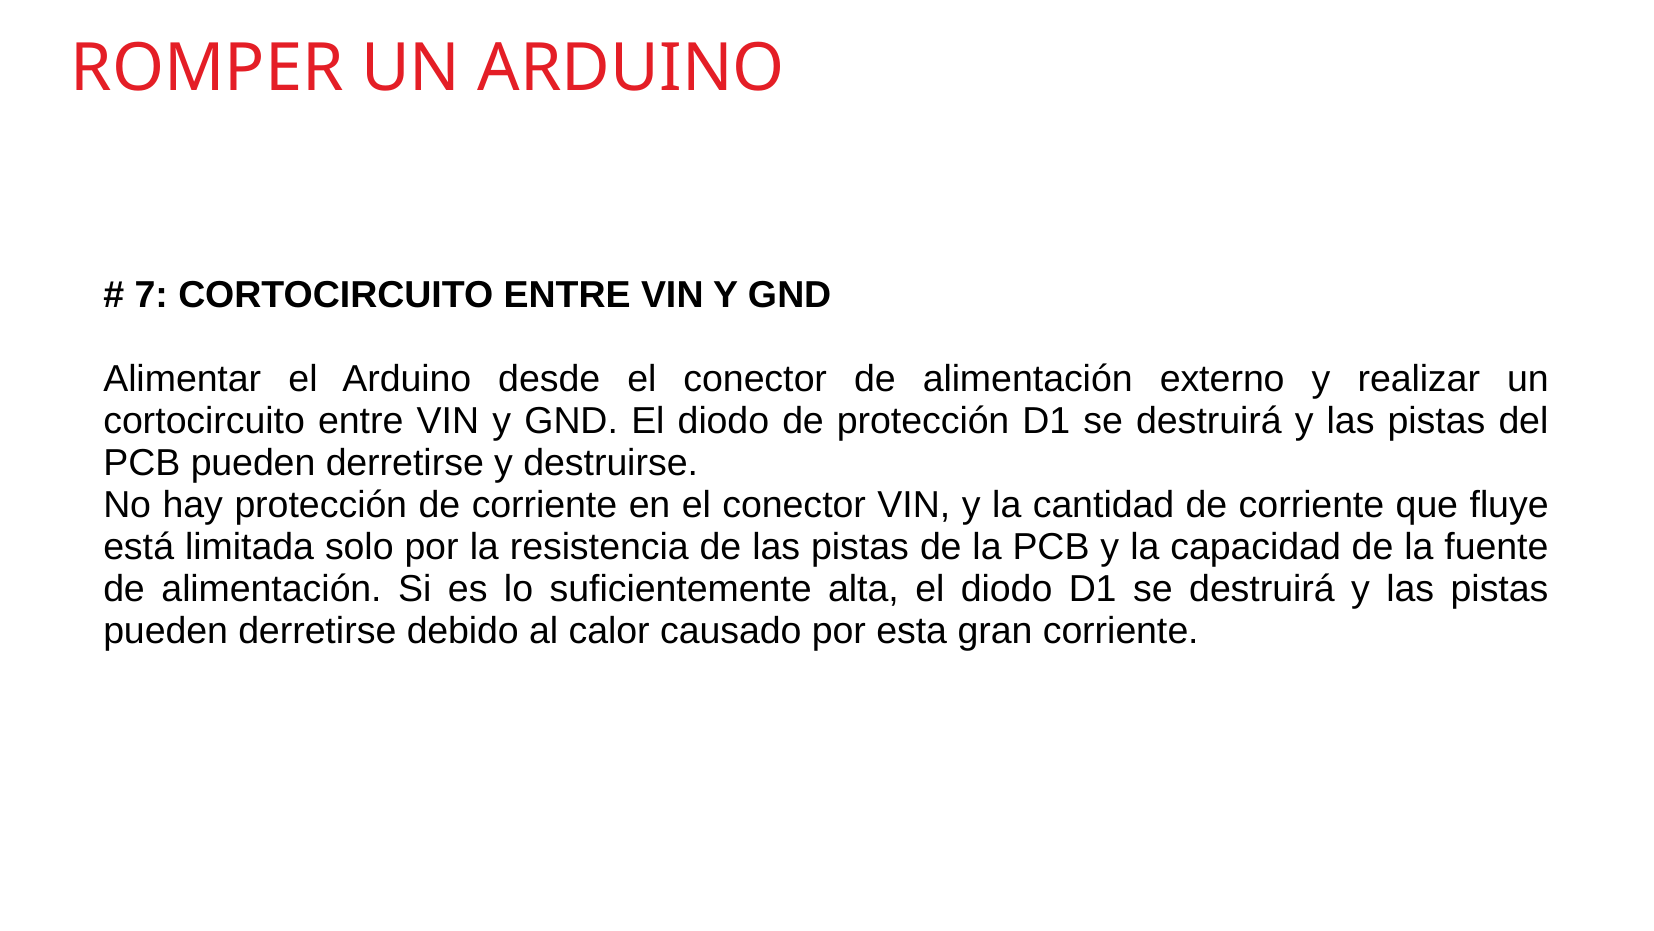

# ROMPER UN ARDUINO
# 7: CORTOCIRCUITO ENTRE VIN Y GND
Alimentar el Arduino desde el conector de alimentación externo y realizar un cortocircuito entre VIN y GND. El diodo de protección D1 se destruirá y las pistas del PCB pueden derretirse y destruirse.
No hay protección de corriente en el conector VIN, y la cantidad de corriente que fluye está limitada solo por la resistencia de las pistas de la PCB y la capacidad de la fuente de alimentación. Si es lo suficientemente alta, el diodo D1 se destruirá y las pistas pueden derretirse debido al calor causado por esta gran corriente.